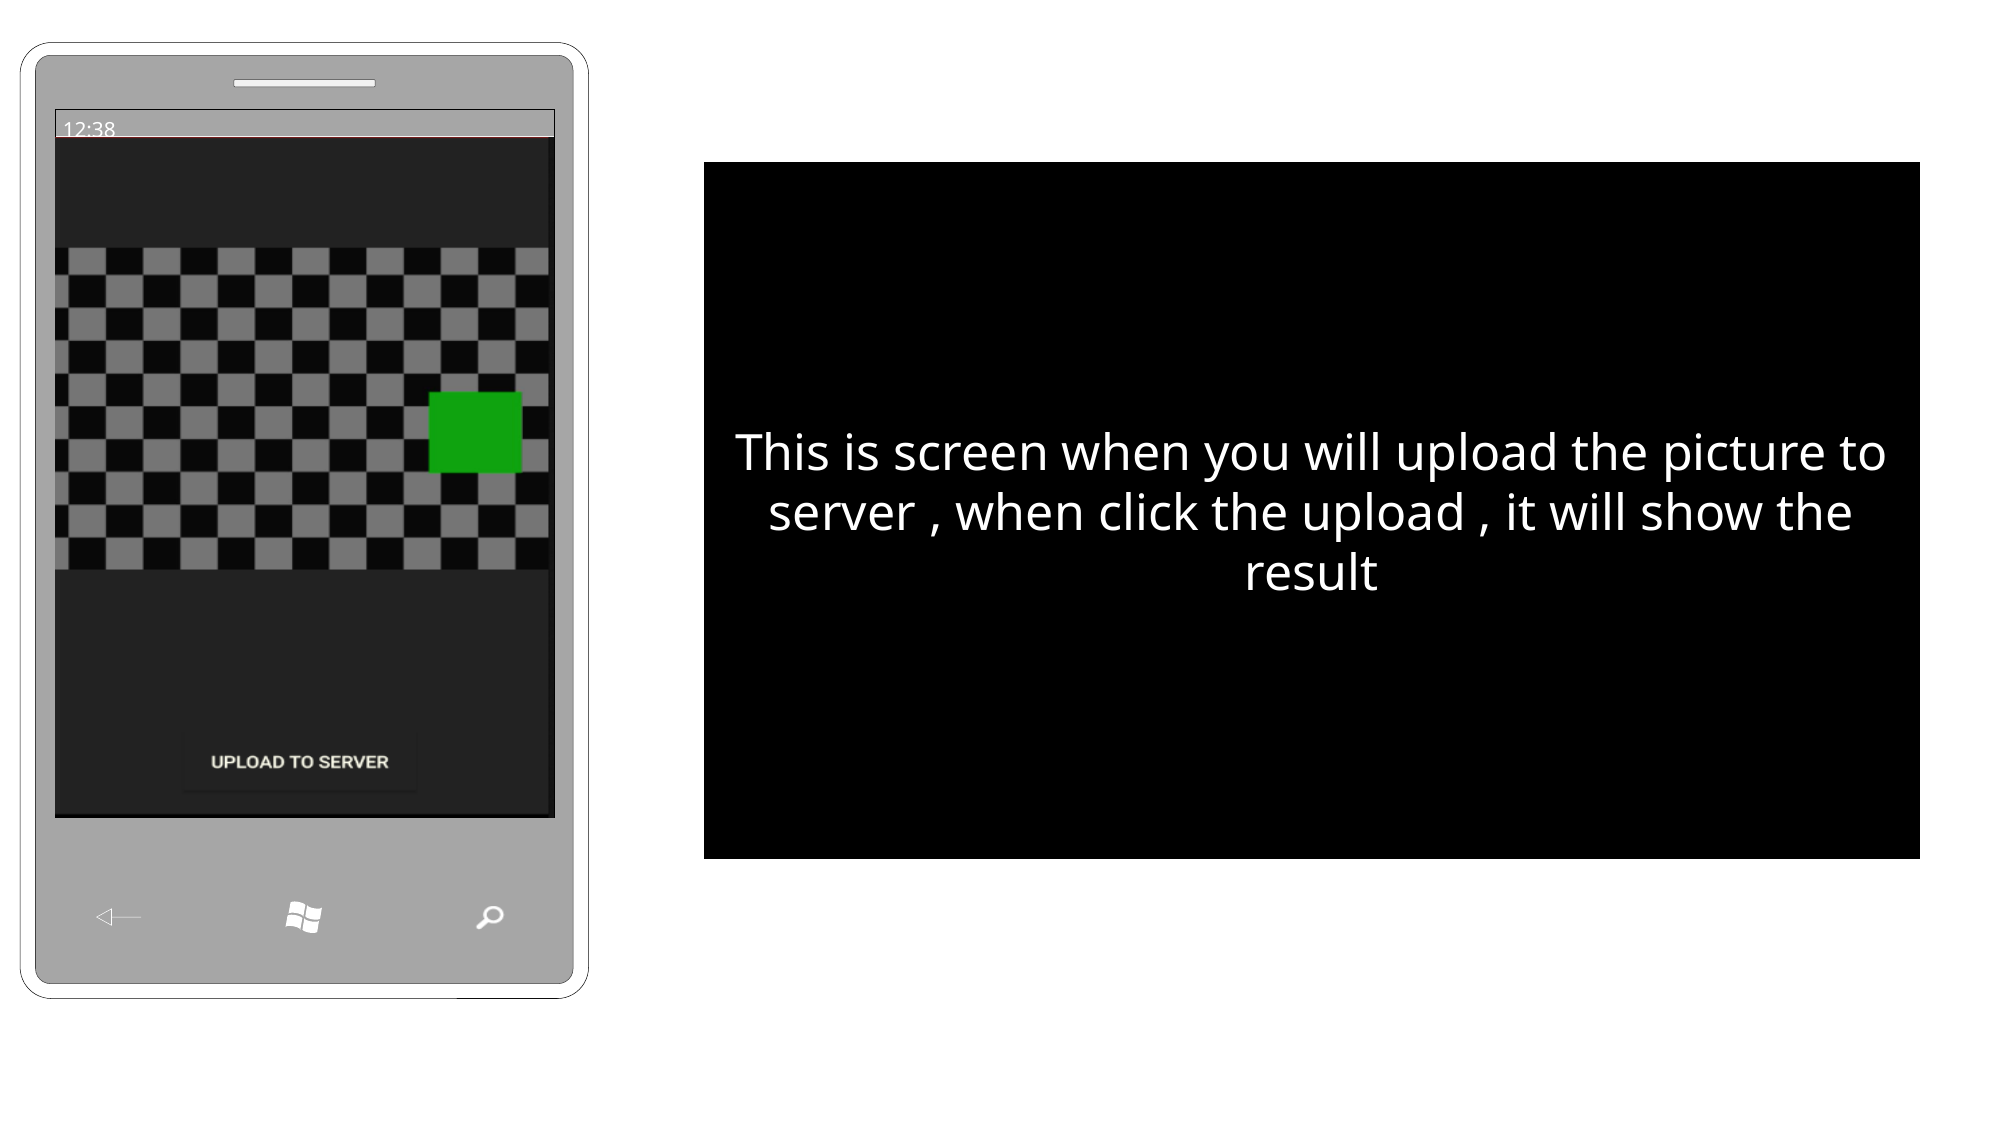

12:38
This is screen when you will upload the picture to server , when click the upload , it will show the result